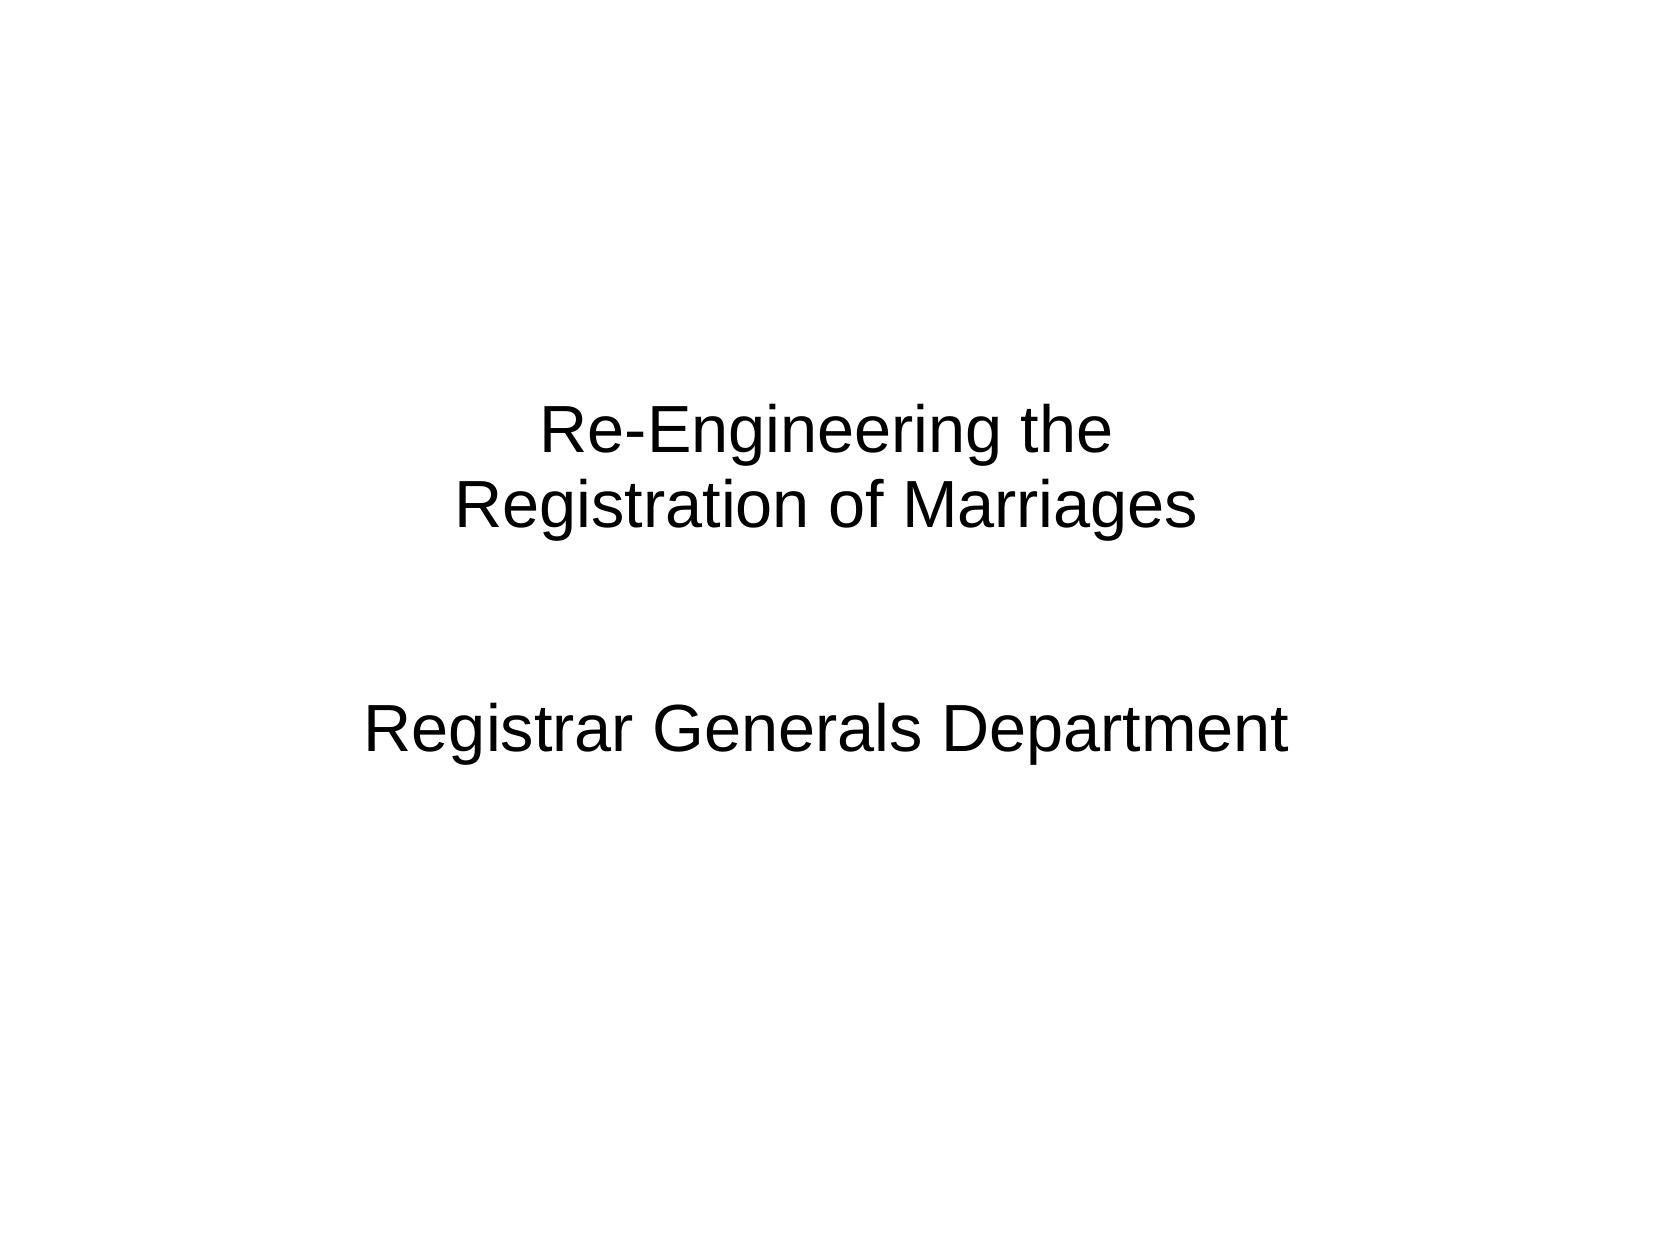

# Re-Engineering the
Registration of Marriages
Registrar Generals Department